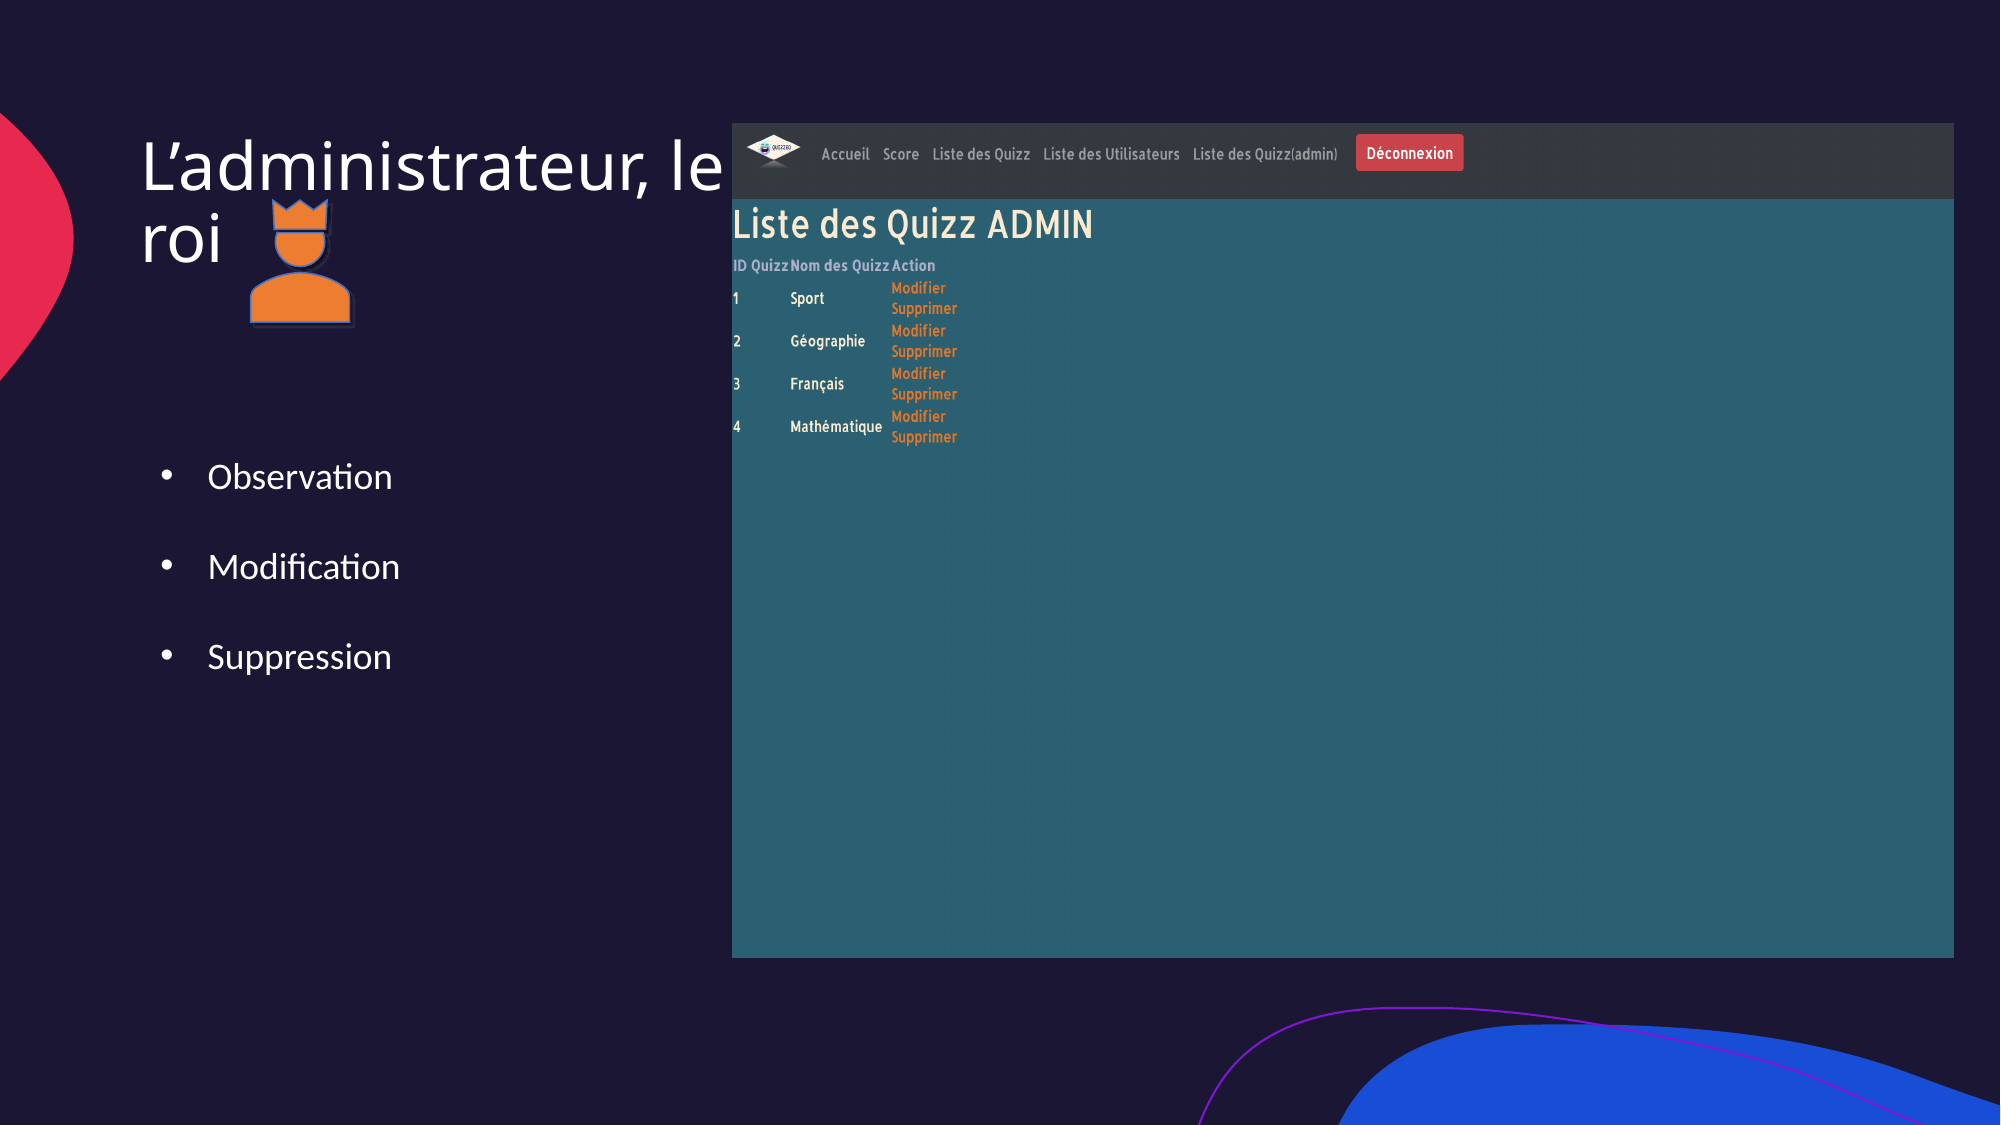

# L’administrateur, le roi
Observation
Modification
Suppression